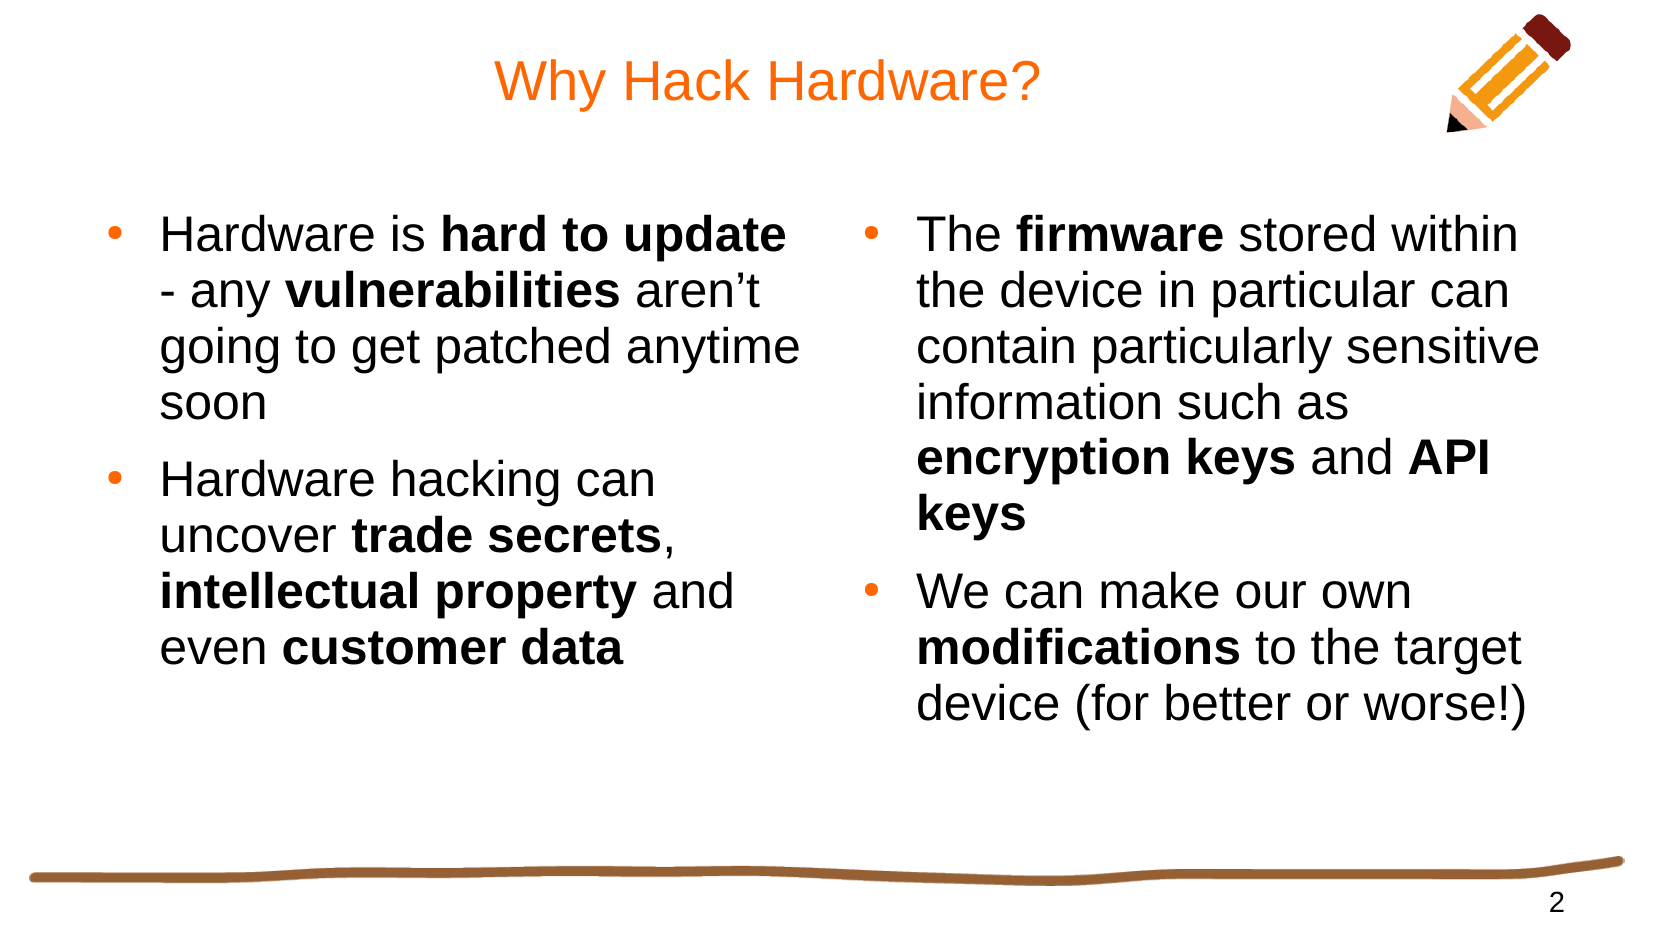

# Why Hack Hardware?
Hardware is hard to update - any vulnerabilities aren’t going to get patched anytime soon
Hardware hacking can uncover trade secrets, intellectual property and even customer data
The firmware stored within the device in particular can contain particularly sensitive information such as encryption keys and API keys
We can make our own modifications to the target device (for better or worse!)
2